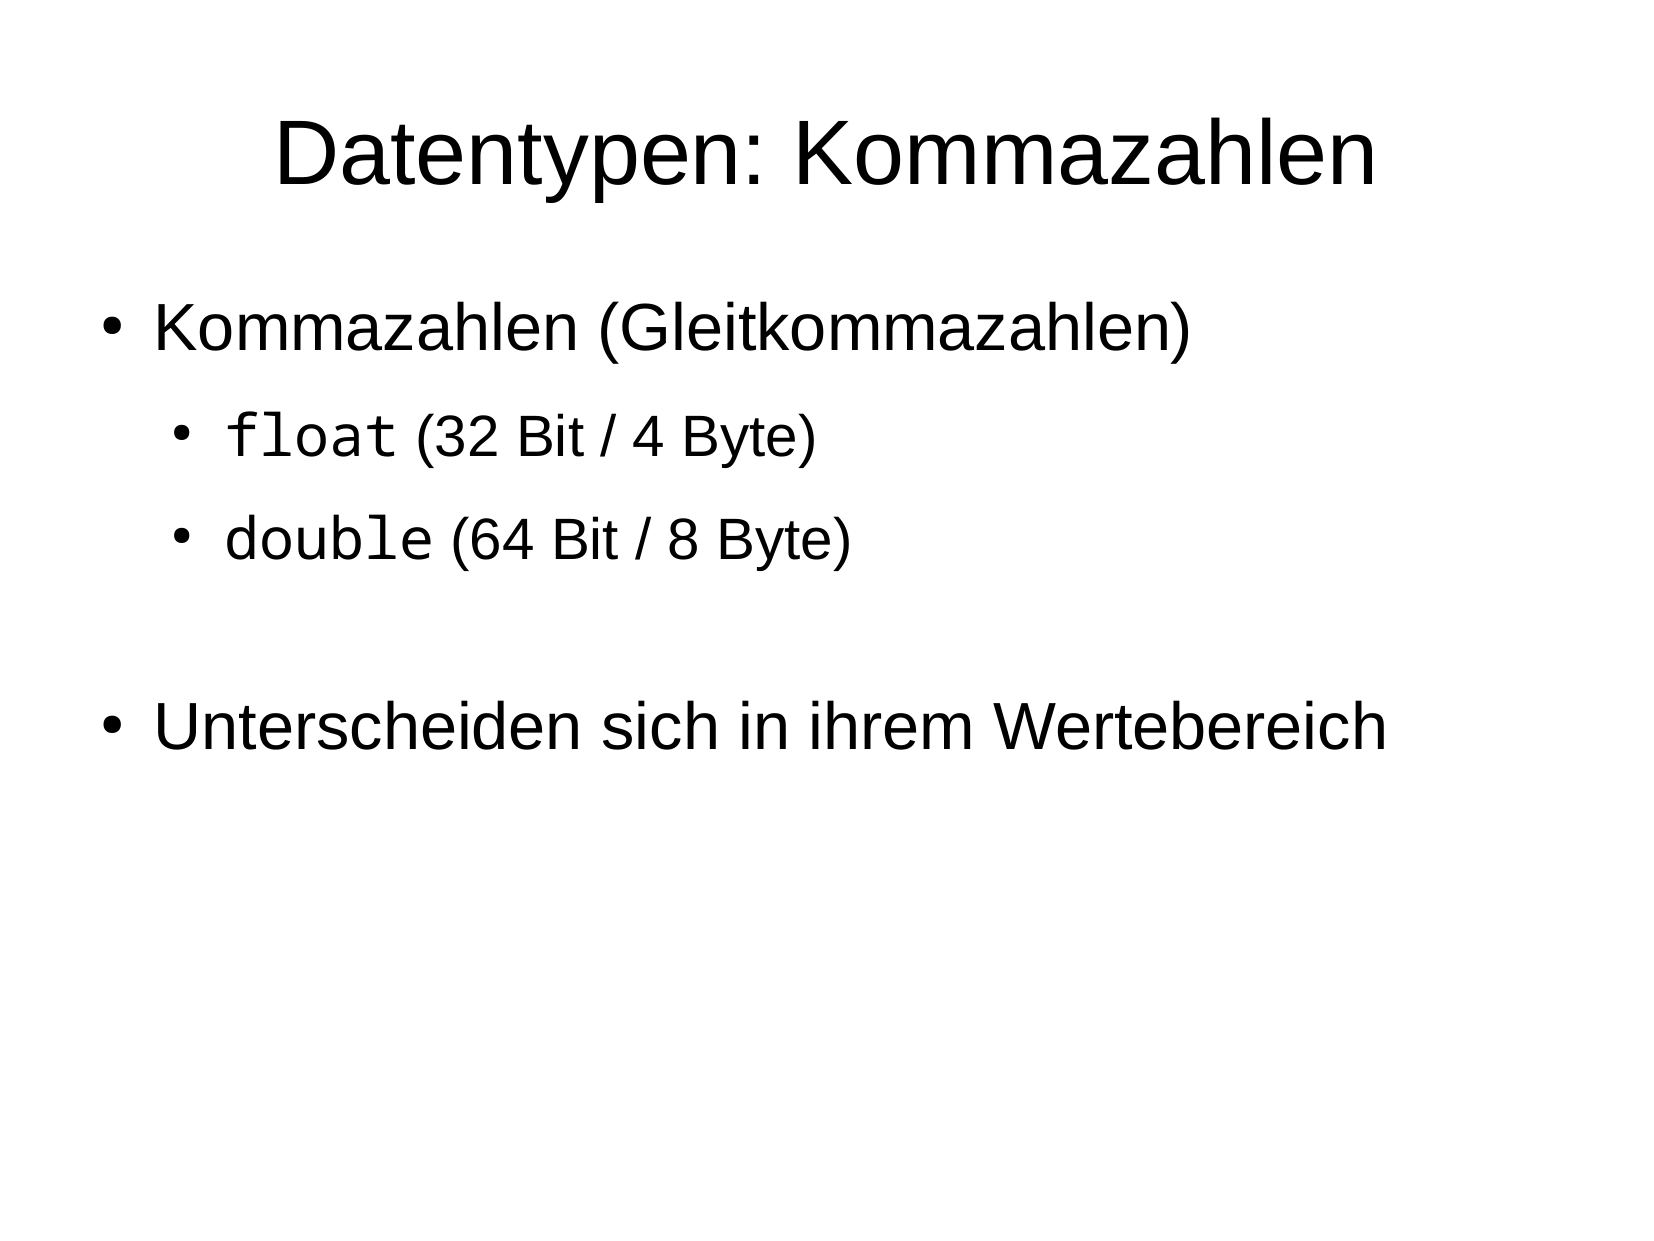

# Datentypen: Kommazahlen
Kommazahlen (Gleitkommazahlen)
float (32 Bit / 4 Byte)
double (64 Bit / 8 Byte)
Unterscheiden sich in ihrem Wertebereich